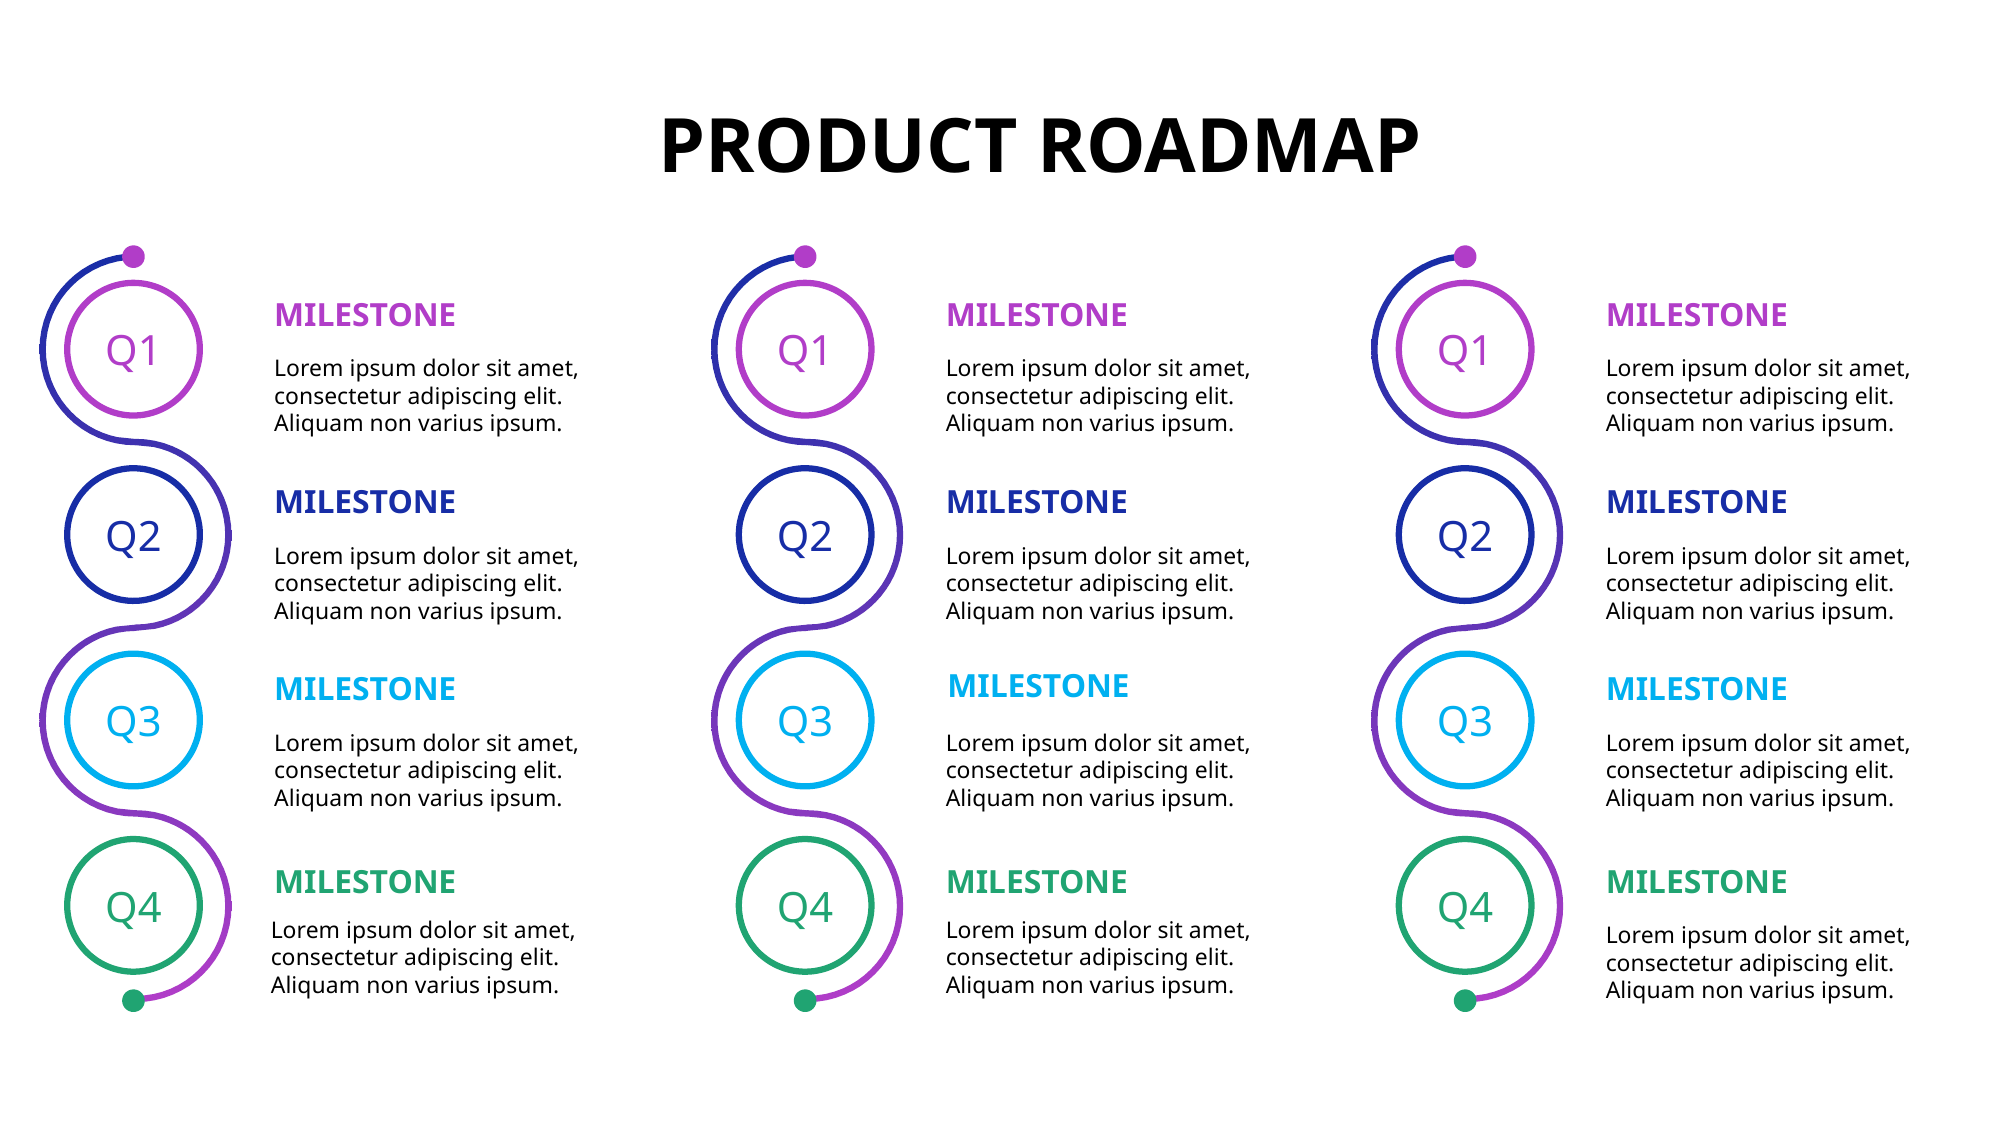

Product Roadmap
Q1
Q1
Q1
# MILESTONE
MILESTONE
MILESTONE
Lorem ipsum dolor sit amet, consectetur adipiscing elit. Aliquam non varius ipsum.
Lorem ipsum dolor sit amet, consectetur adipiscing elit. Aliquam non varius ipsum.
Lorem ipsum dolor sit amet, consectetur adipiscing elit. Aliquam non varius ipsum.
Q2
Q2
Q2
MILESTONE
MILESTONE
MILESTONE
Lorem ipsum dolor sit amet, consectetur adipiscing elit. Aliquam non varius ipsum.
Lorem ipsum dolor sit amet, consectetur adipiscing elit. Aliquam non varius ipsum.
Lorem ipsum dolor sit amet, consectetur adipiscing elit. Aliquam non varius ipsum.
Q3
Q3
Q3
MILESTONE
MILESTONE
MILESTONE
Lorem ipsum dolor sit amet, consectetur adipiscing elit. Aliquam non varius ipsum.
Lorem ipsum dolor sit amet, consectetur adipiscing elit. Aliquam non varius ipsum.
Lorem ipsum dolor sit amet, consectetur adipiscing elit. Aliquam non varius ipsum.
Q4
Q4
Q4
MILESTONE
MILESTONE
MILESTONE
Lorem ipsum dolor sit amet, consectetur adipiscing elit. Aliquam non varius ipsum.
Lorem ipsum dolor sit amet, consectetur adipiscing elit. Aliquam non varius ipsum.
Lorem ipsum dolor sit amet, consectetur adipiscing elit. Aliquam non varius ipsum.